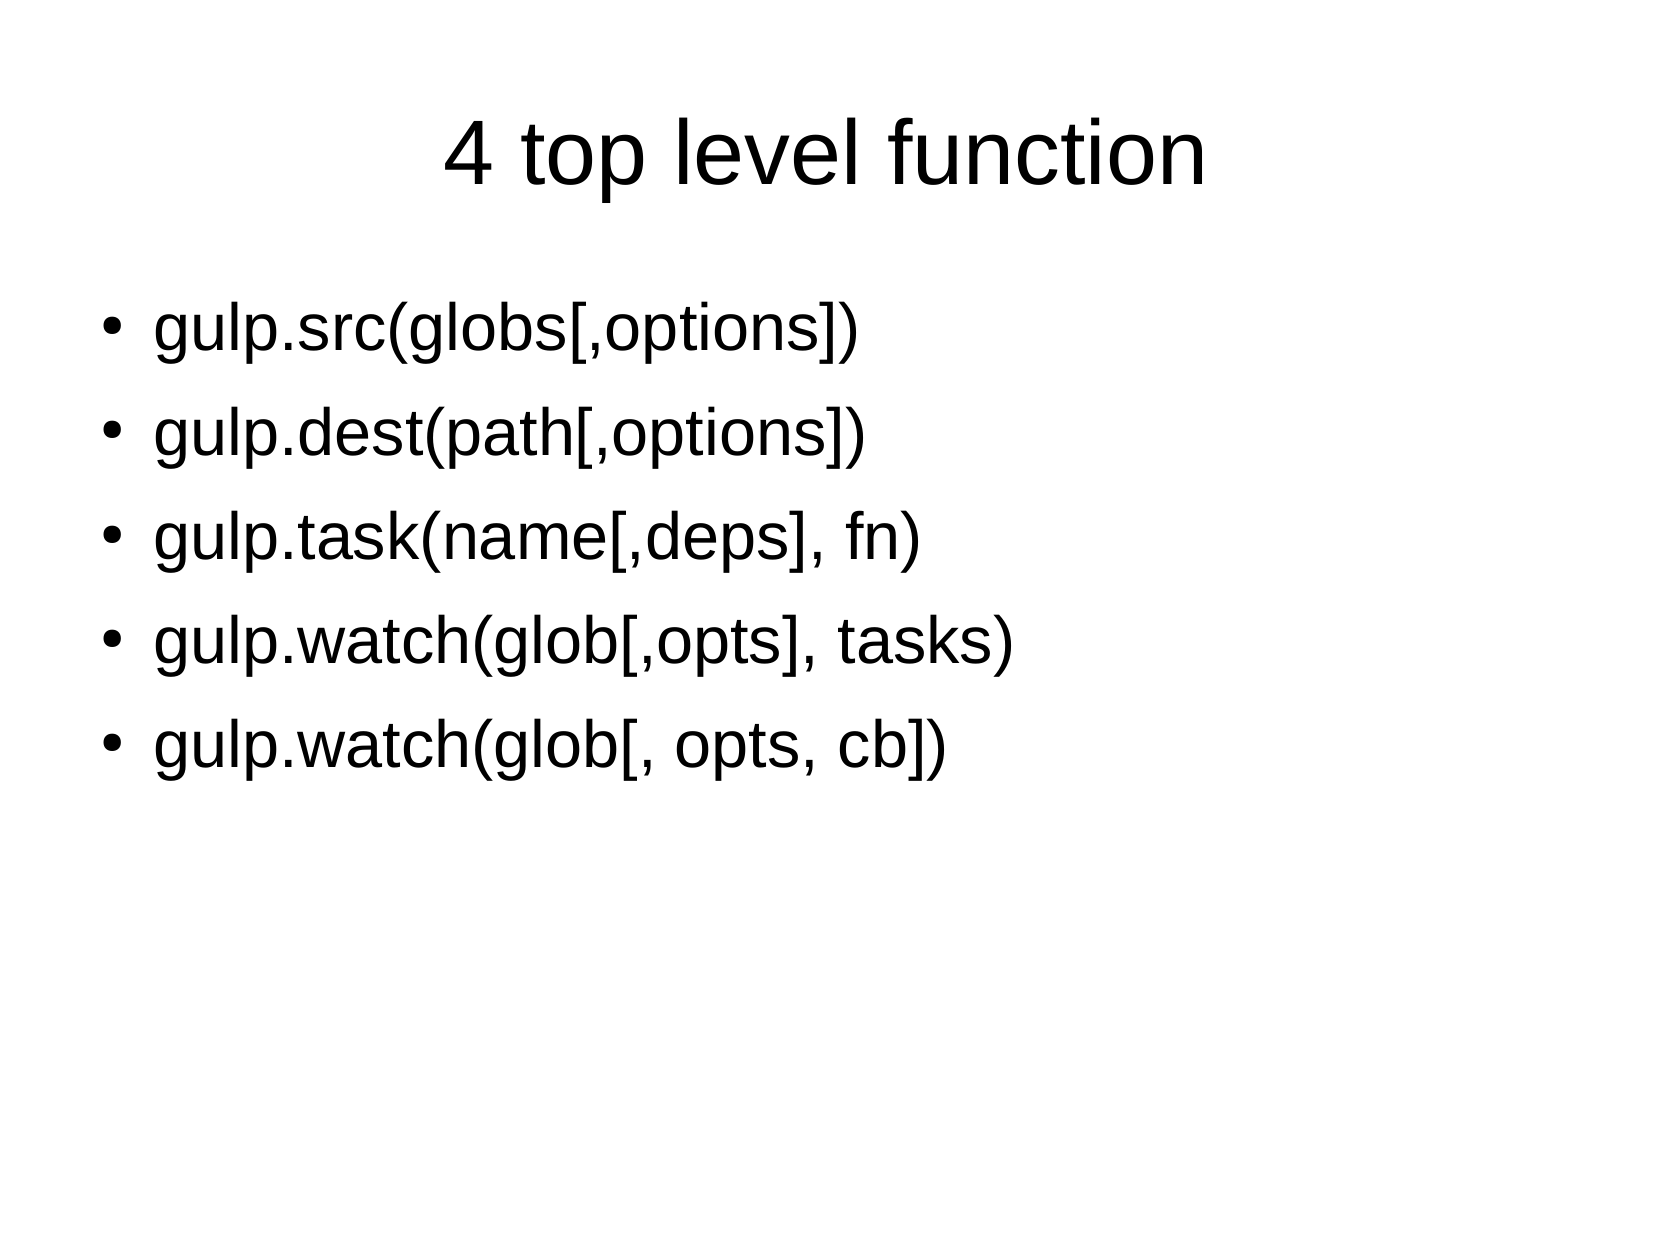

# 4 top level function
gulp.src(globs[,options])
gulp.dest(path[,options])
gulp.task(name[,deps], fn)
gulp.watch(glob[,opts], tasks)
gulp.watch(glob[, opts, cb])